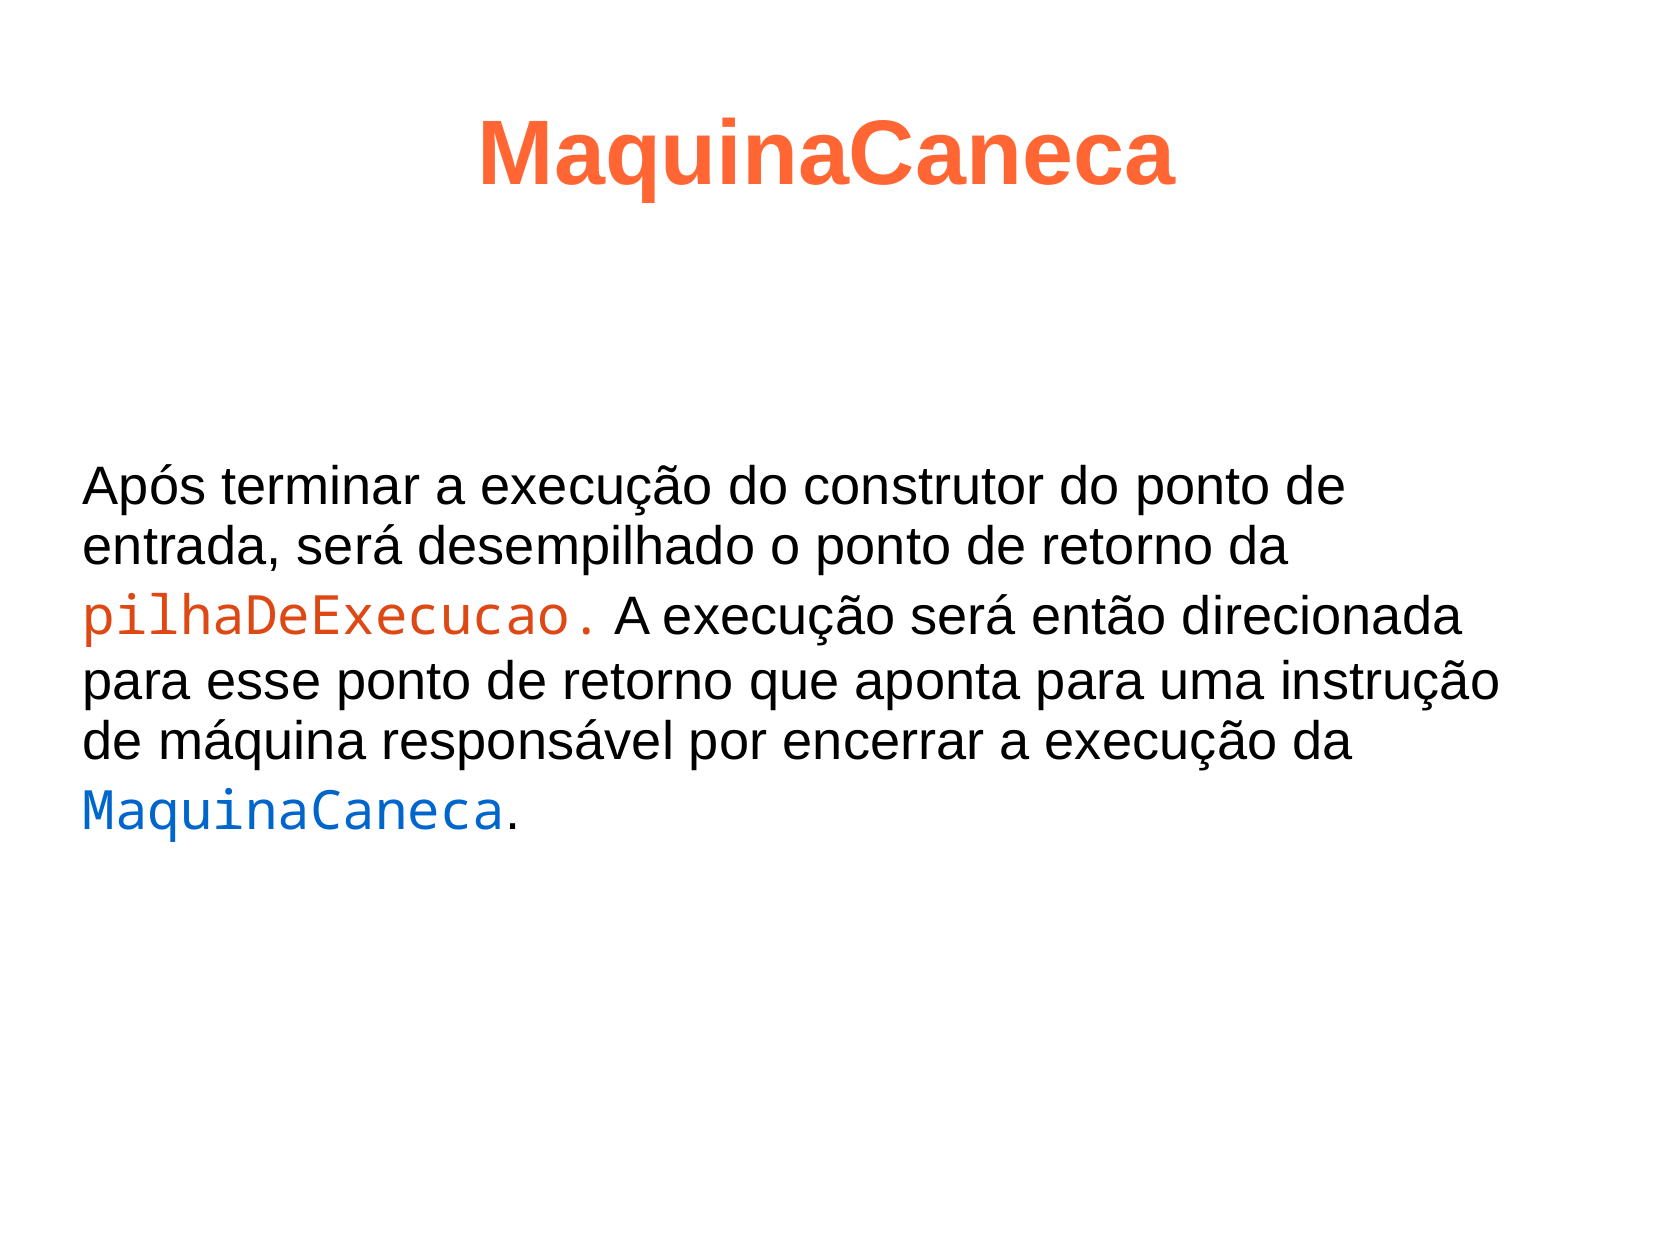

# MaquinaCaneca
Após terminar a execução do construtor do ponto de entrada, será desempilhado o ponto de retorno da pilhaDeExecucao. A execução será então direcionada para esse ponto de retorno que aponta para uma instrução de máquina responsável por encerrar a execução da MaquinaCaneca.